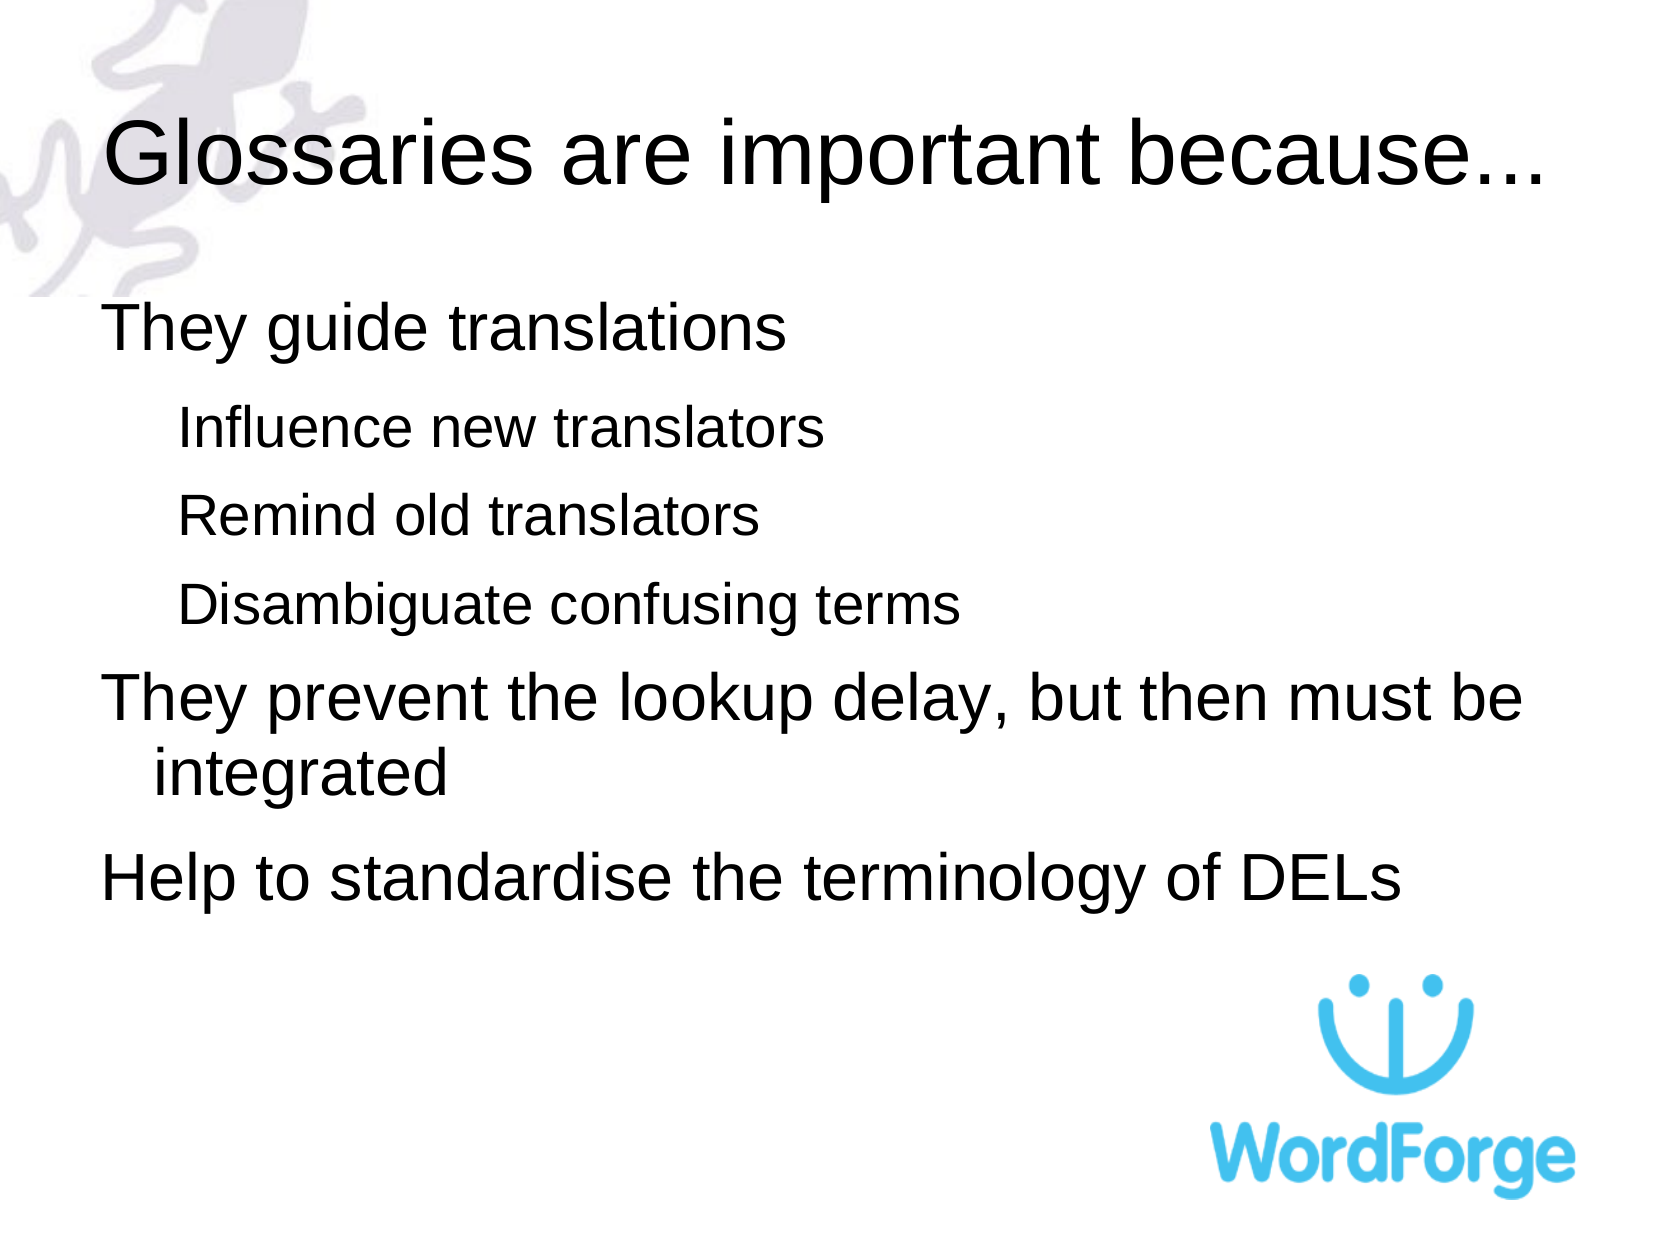

# Glossaries are important because...
They guide translations
Influence new translators
Remind old translators
Disambiguate confusing terms
They prevent the lookup delay, but then must be integrated
Help to standardise the terminology of DELs